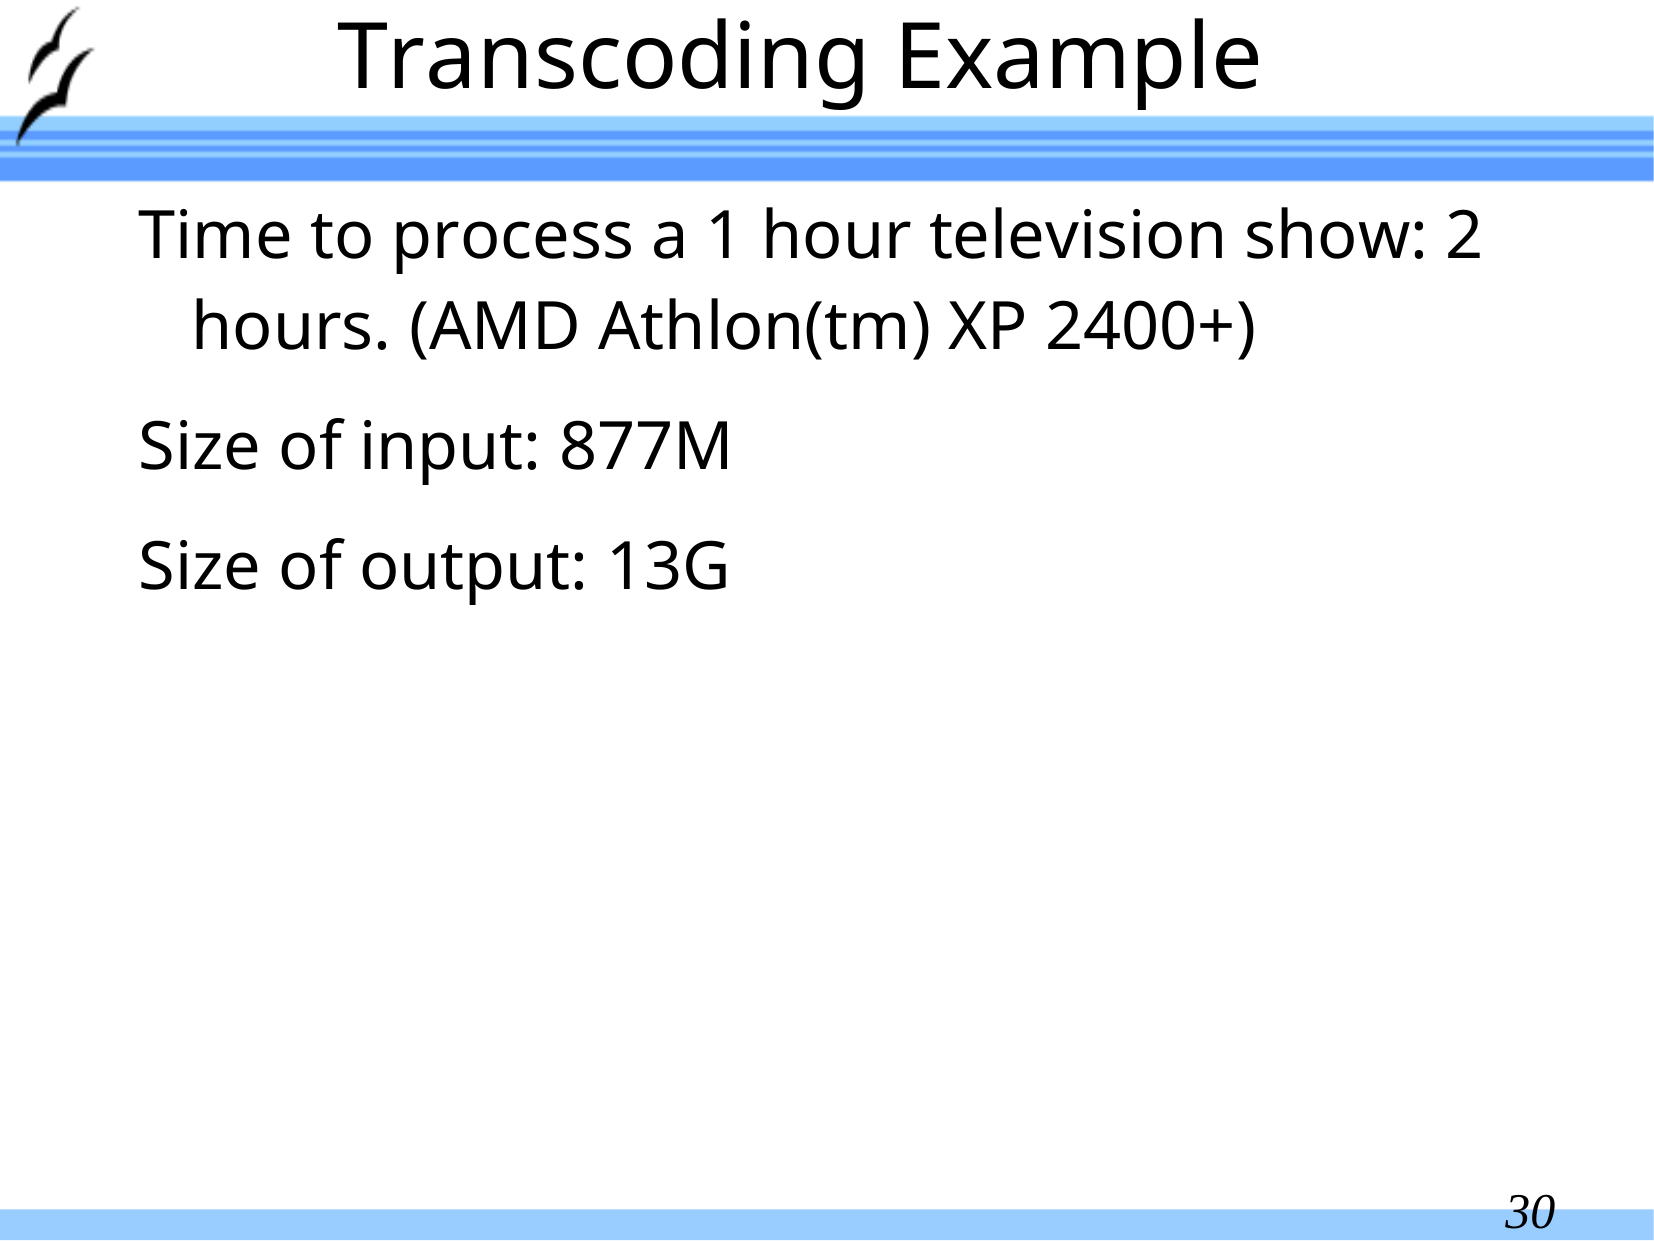

# Transcoding Example
Time to process a 1 hour television show: 2 hours. (AMD Athlon(tm) XP 2400+)
Size of input: 877M
Size of output: 13G